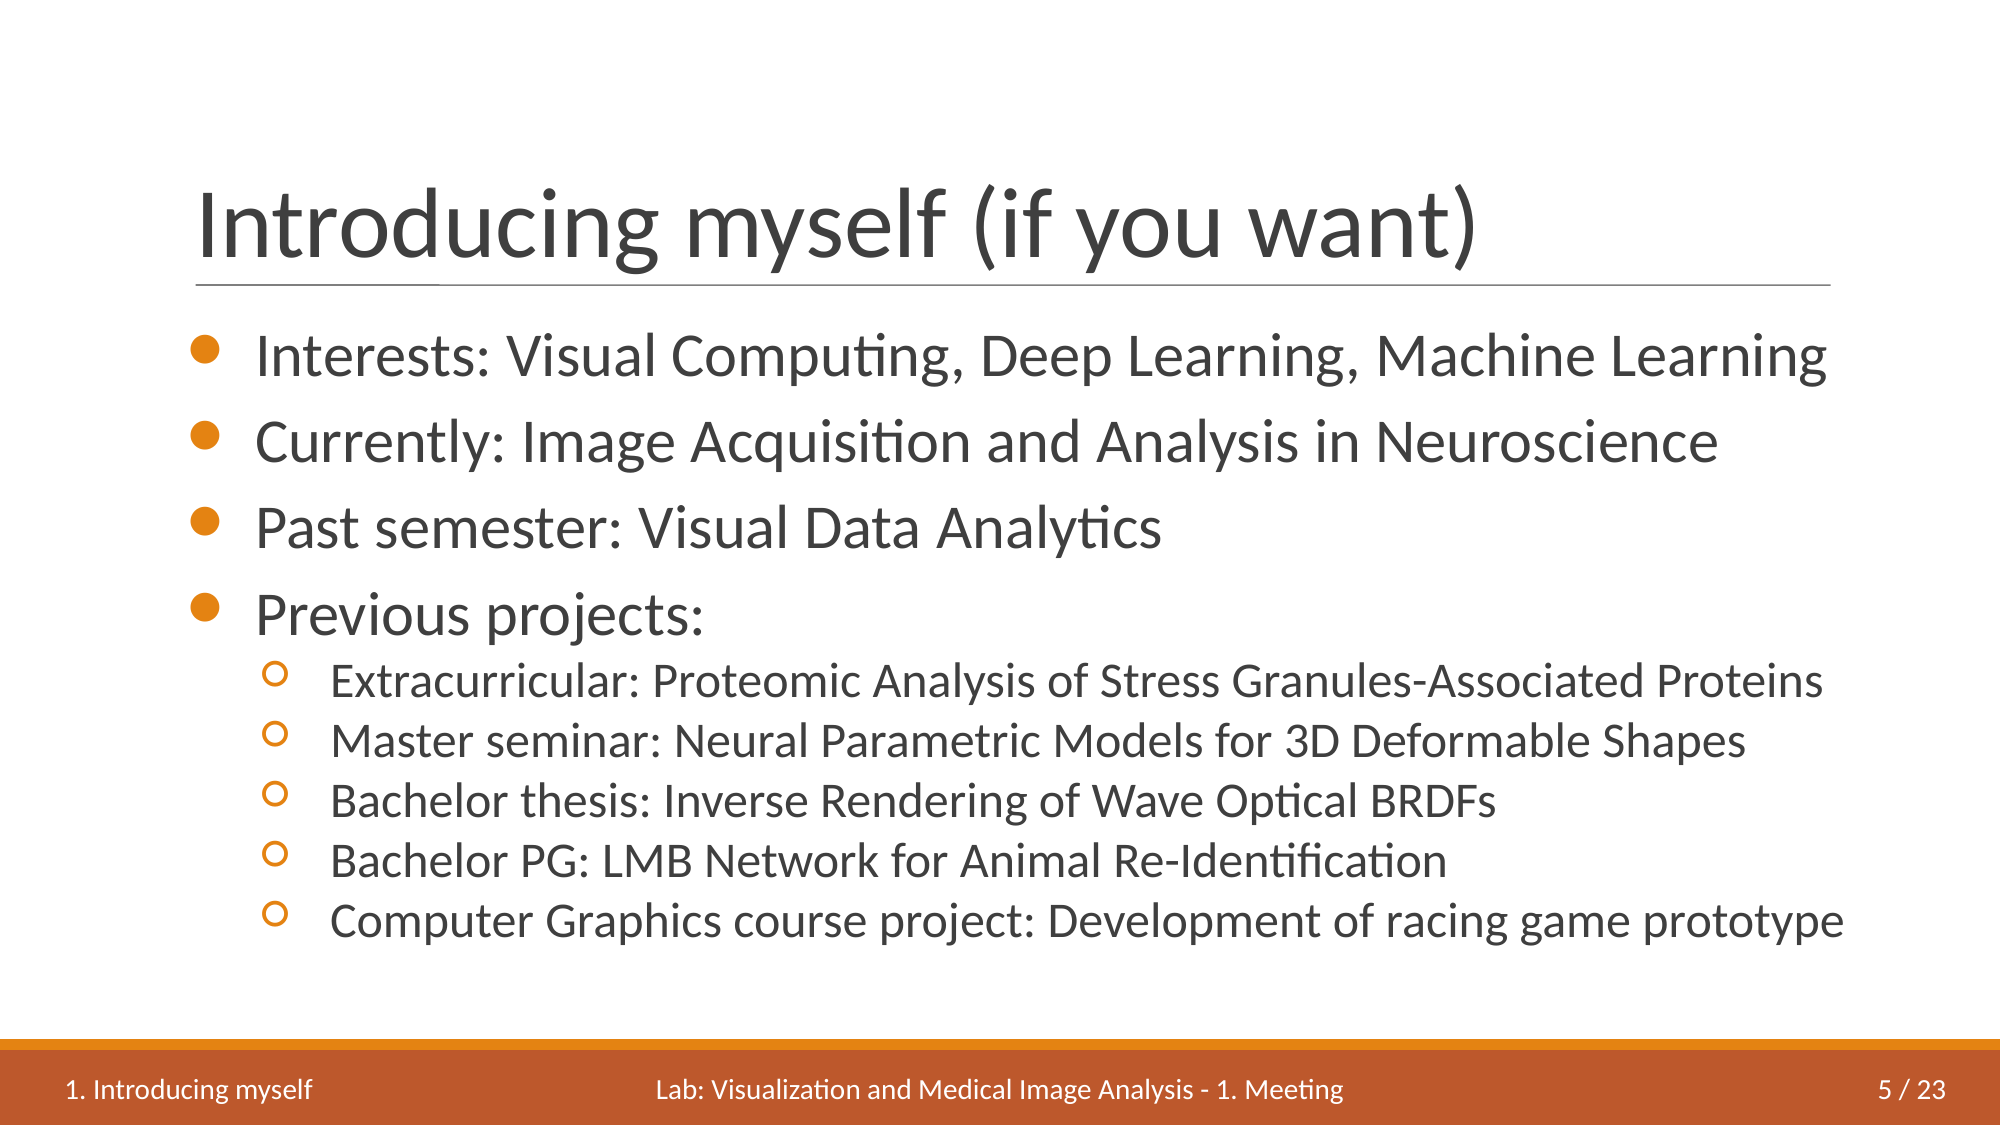

# Introducing myself (if you want)
Interests: Visual Computing, Deep Learning, Machine Learning
Currently: Image Acquisition and Analysis in Neuroscience
Past semester: Visual Data Analytics
Previous projects:
Extracurricular: Proteomic Analysis of Stress Granules-Associated Proteins
Master seminar: Neural Parametric Models for 3D Deformable Shapes
Bachelor thesis: Inverse Rendering of Wave Optical BRDFs
Bachelor PG: LMB Network for Animal Re-Identification
Computer Graphics course project: Development of racing game prototype
1. Introducing myself
Lab: Visualization and Medical Image Analysis - 1. Meeting